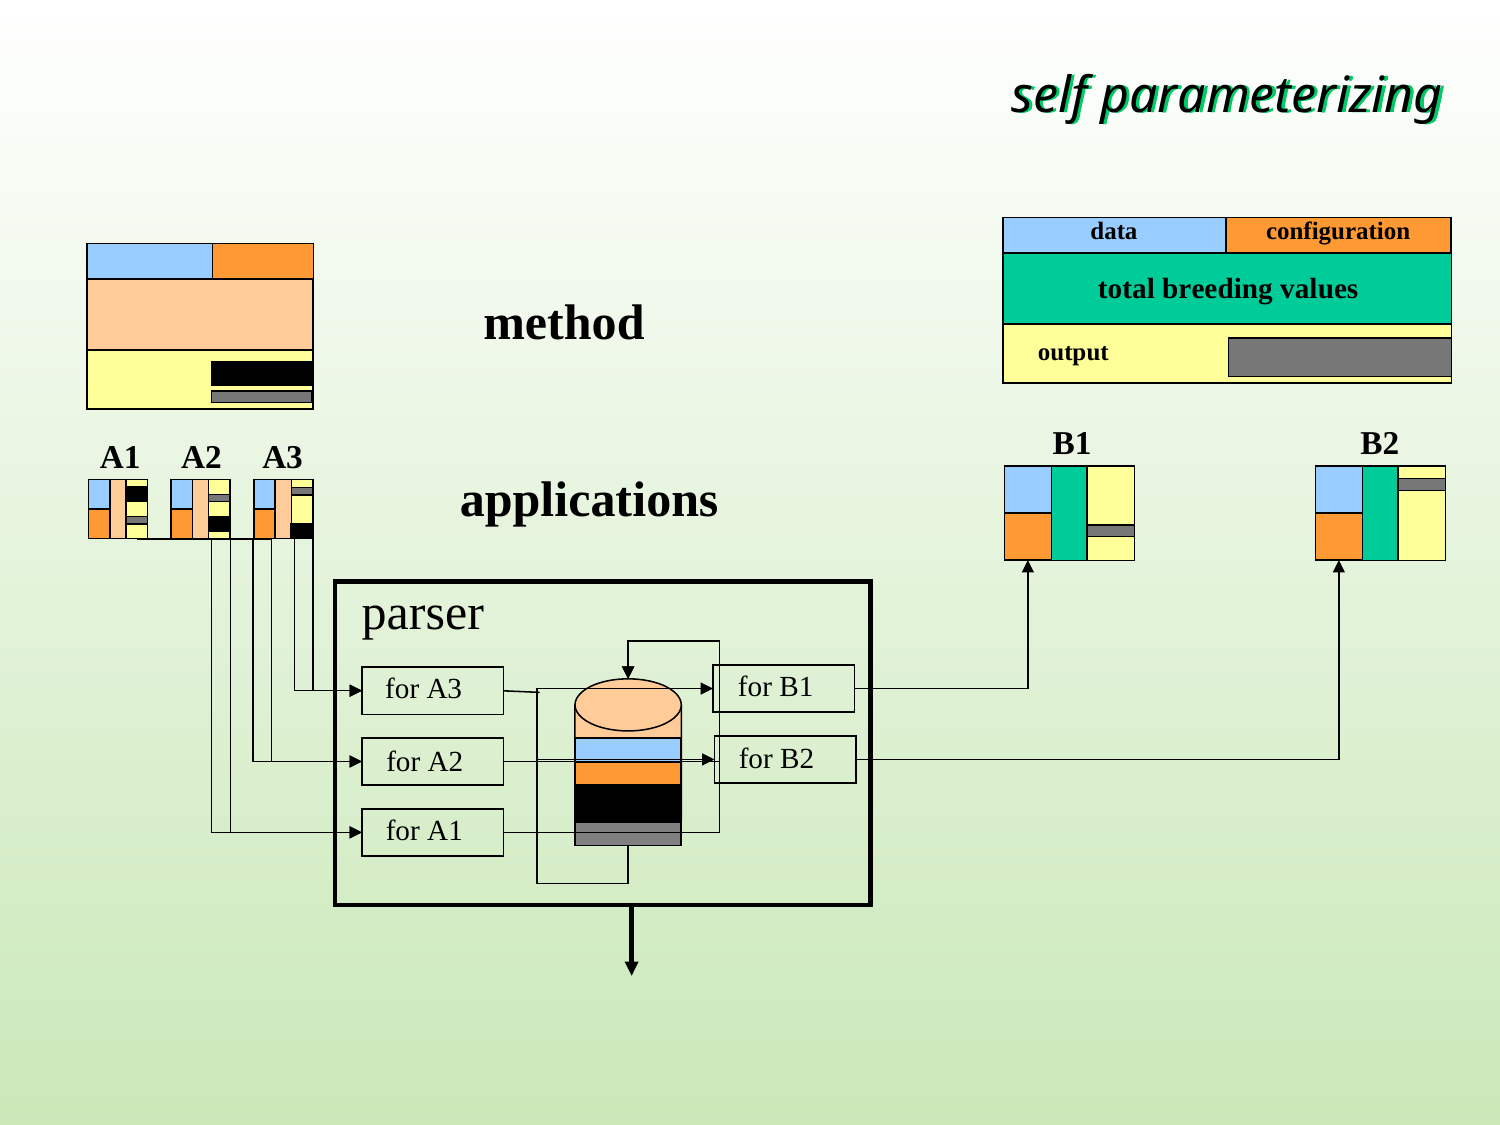

# self parameterizing
data
configuration
total breeding values
method
output
B1
B2
A1
A2
A3
applications
parser
for B1
for A3
for B2
for A2
for A1